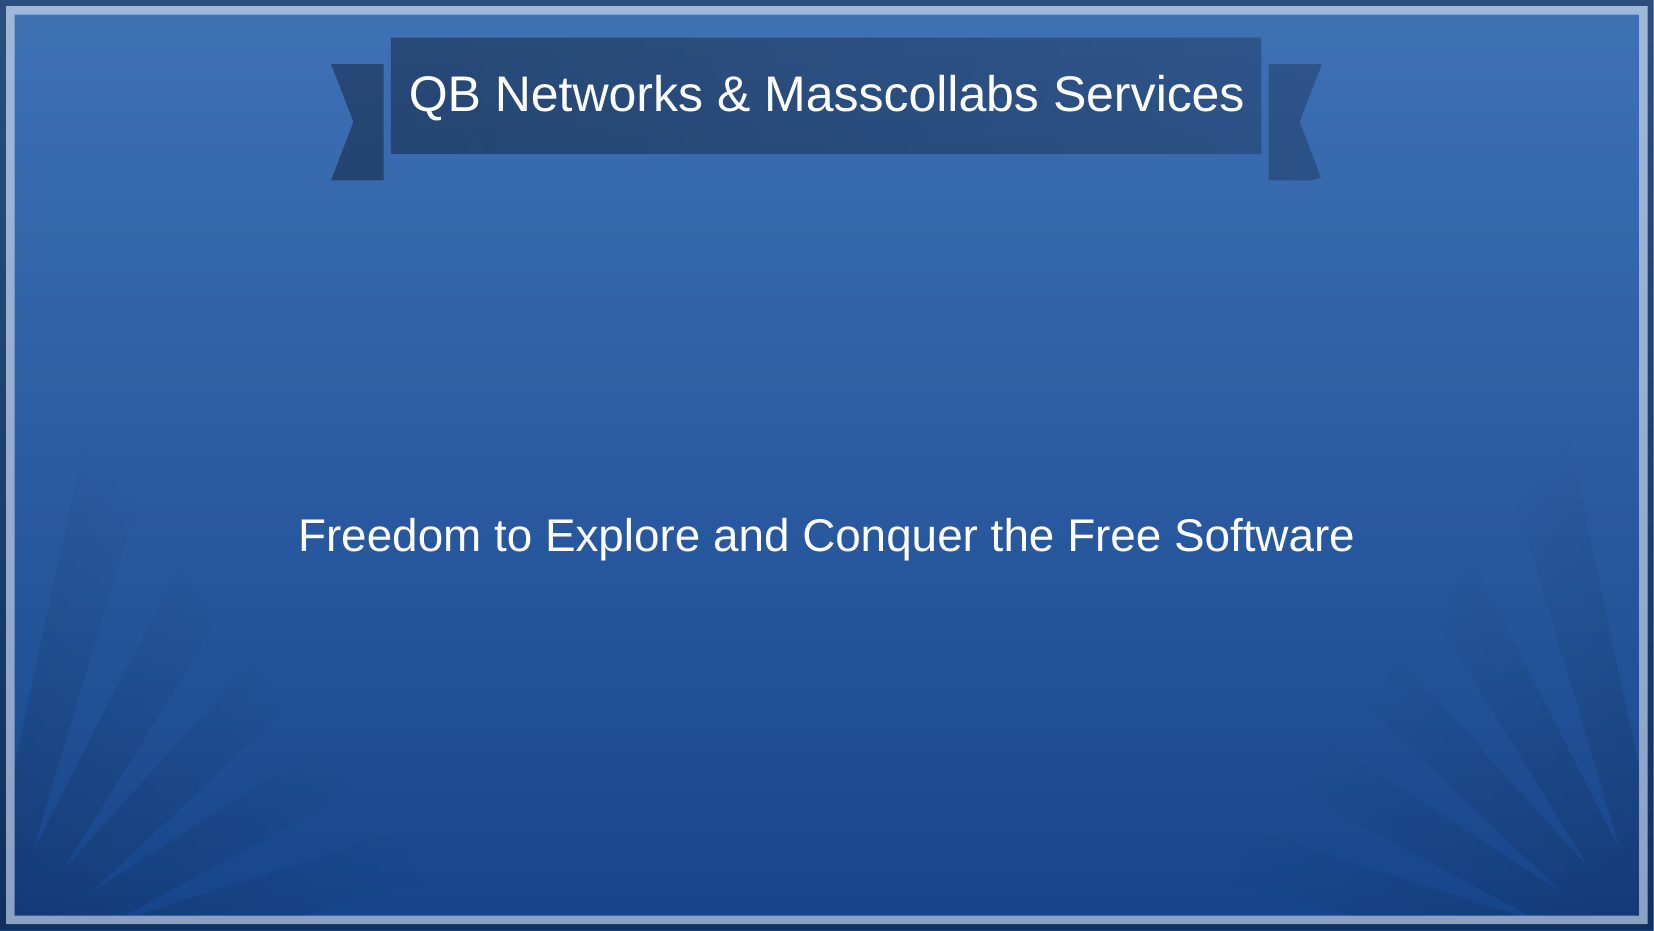

# QB Networks & Masscollabs Services
Freedom to Explore and Conquer the Free Software